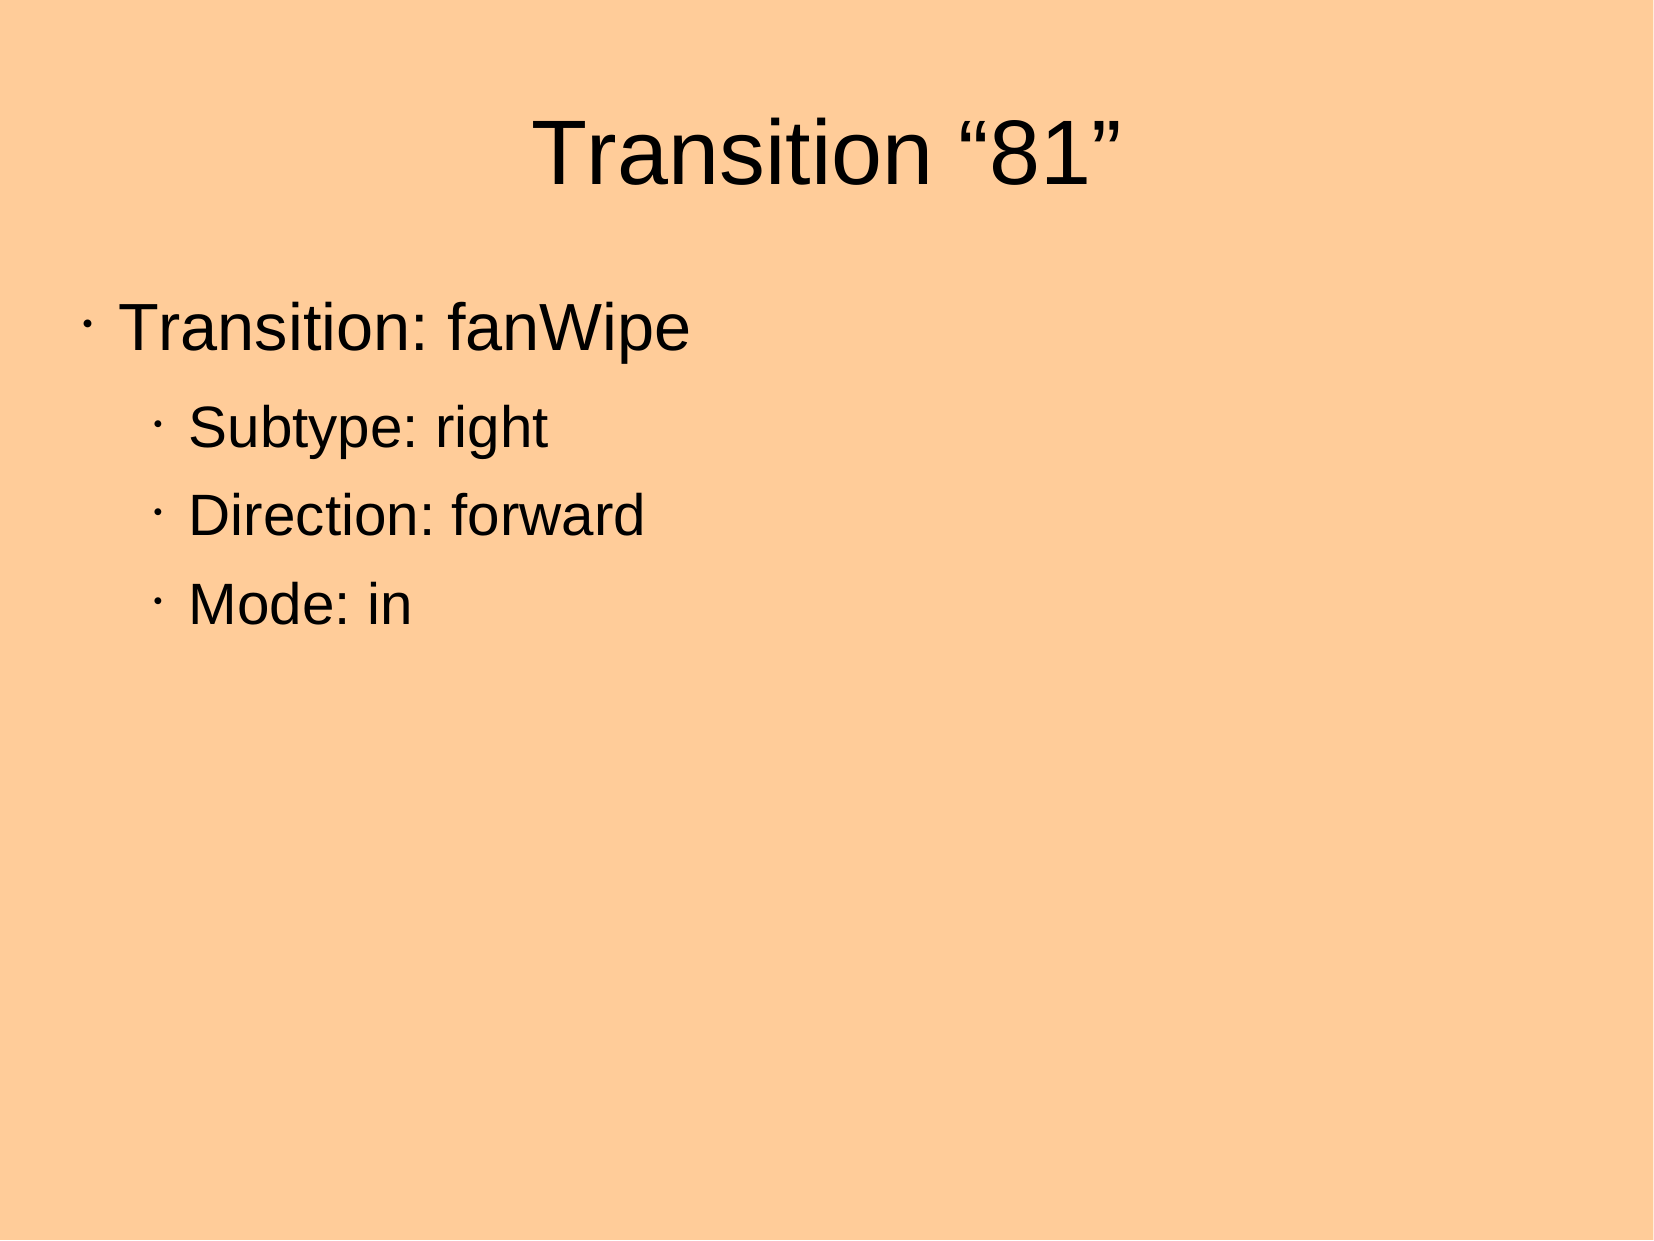

# Transition “81”
Transition: fanWipe
Subtype: right
Direction: forward
Mode: in